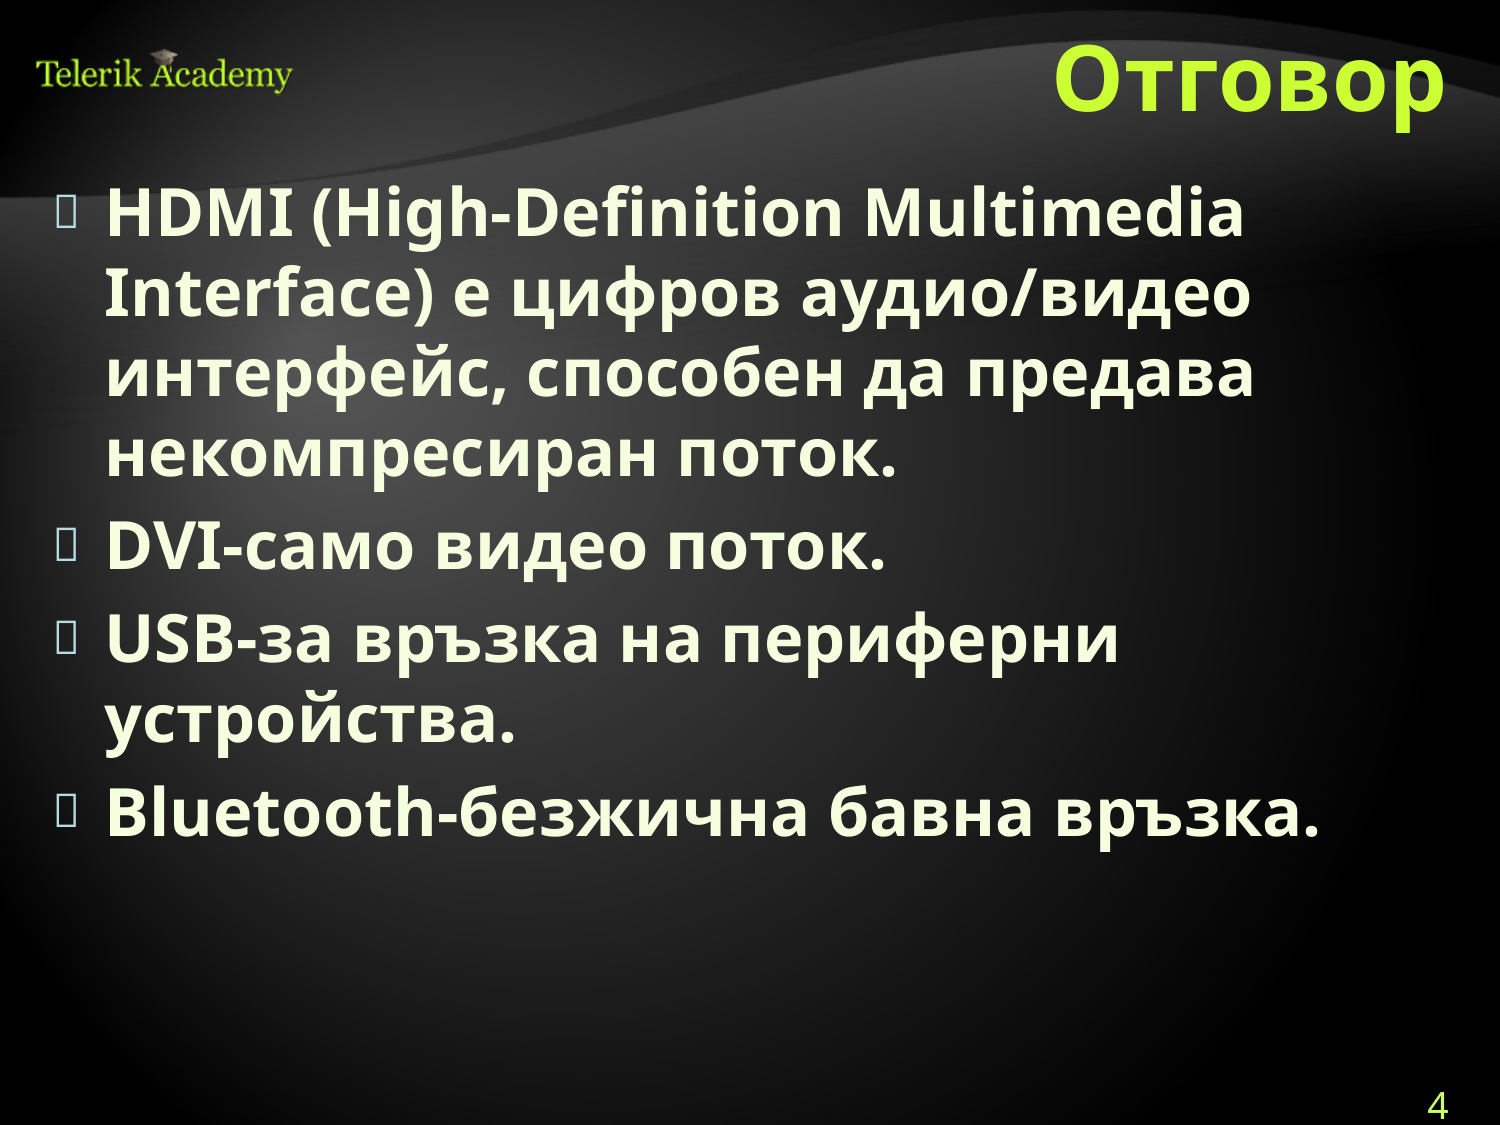

# Отговор
HDMI (High-Definition Multimedia Interface) е цифров аудио/видео интерфейс, способен да предава некомпресиран поток.
DVI-само видео поток.
USB-за връзка на периферни устройства.
Bluetooth-безжична бавна връзка.
| | |
| --- | --- |